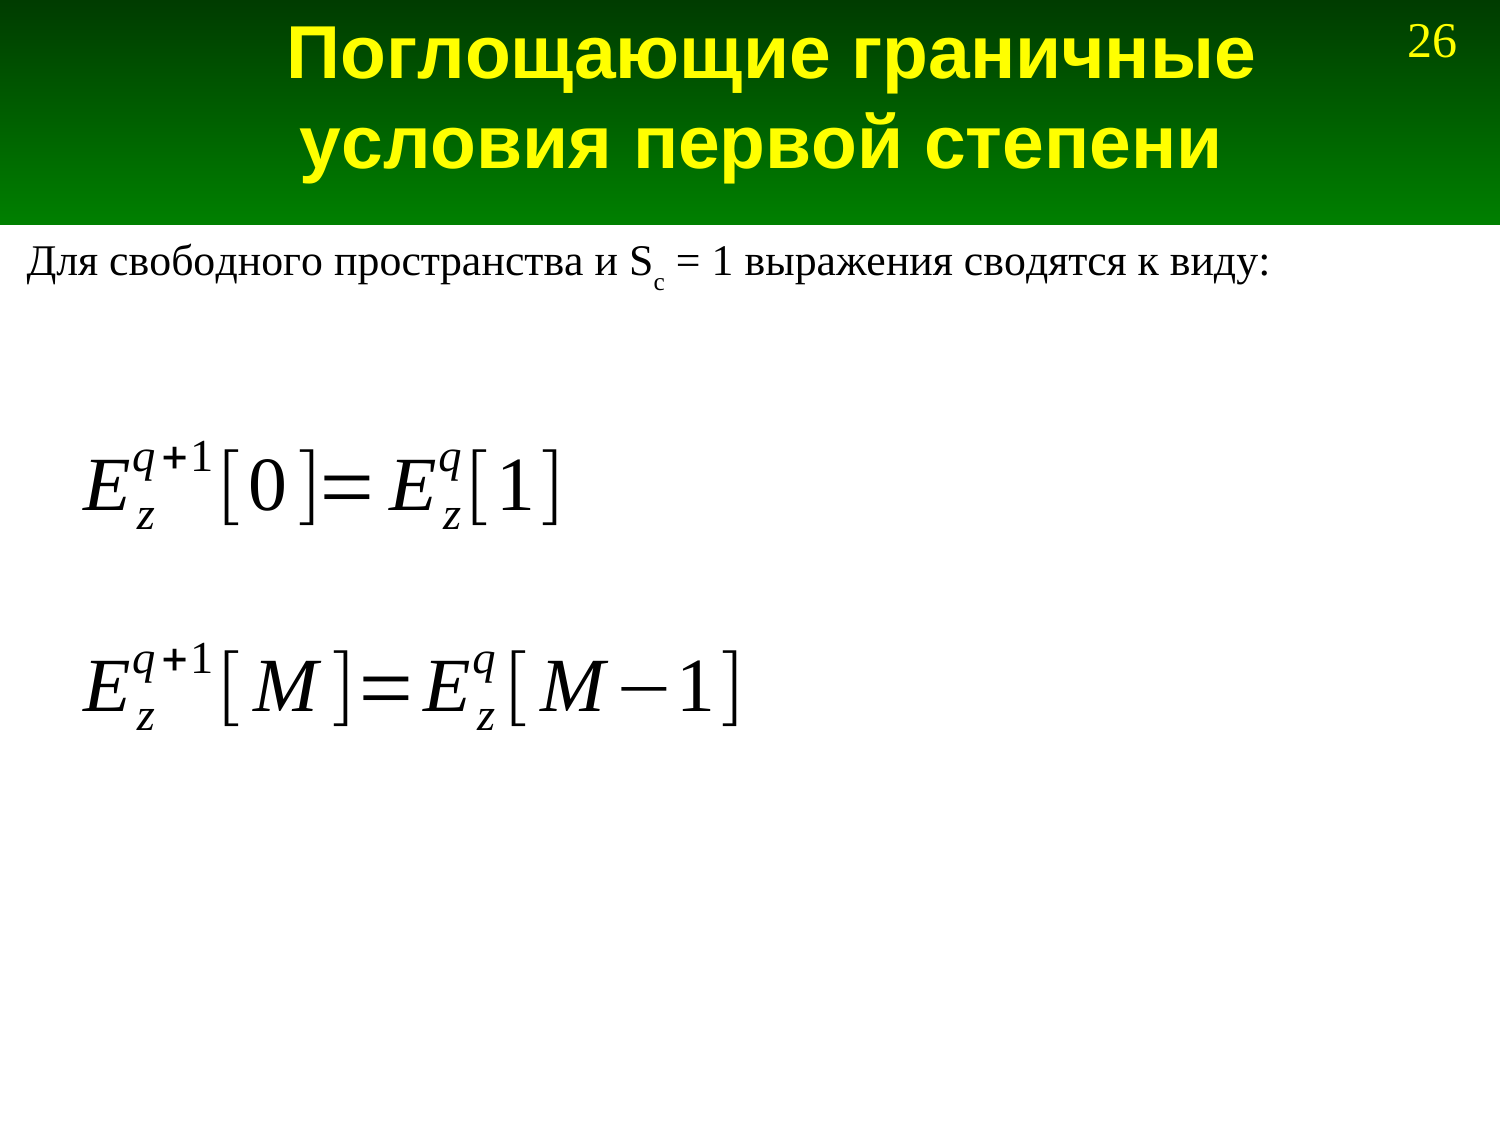

# Поглощающие граничные условия первой степени
Для свободного пространства и Sc = 1 выражения сводятся к виду: